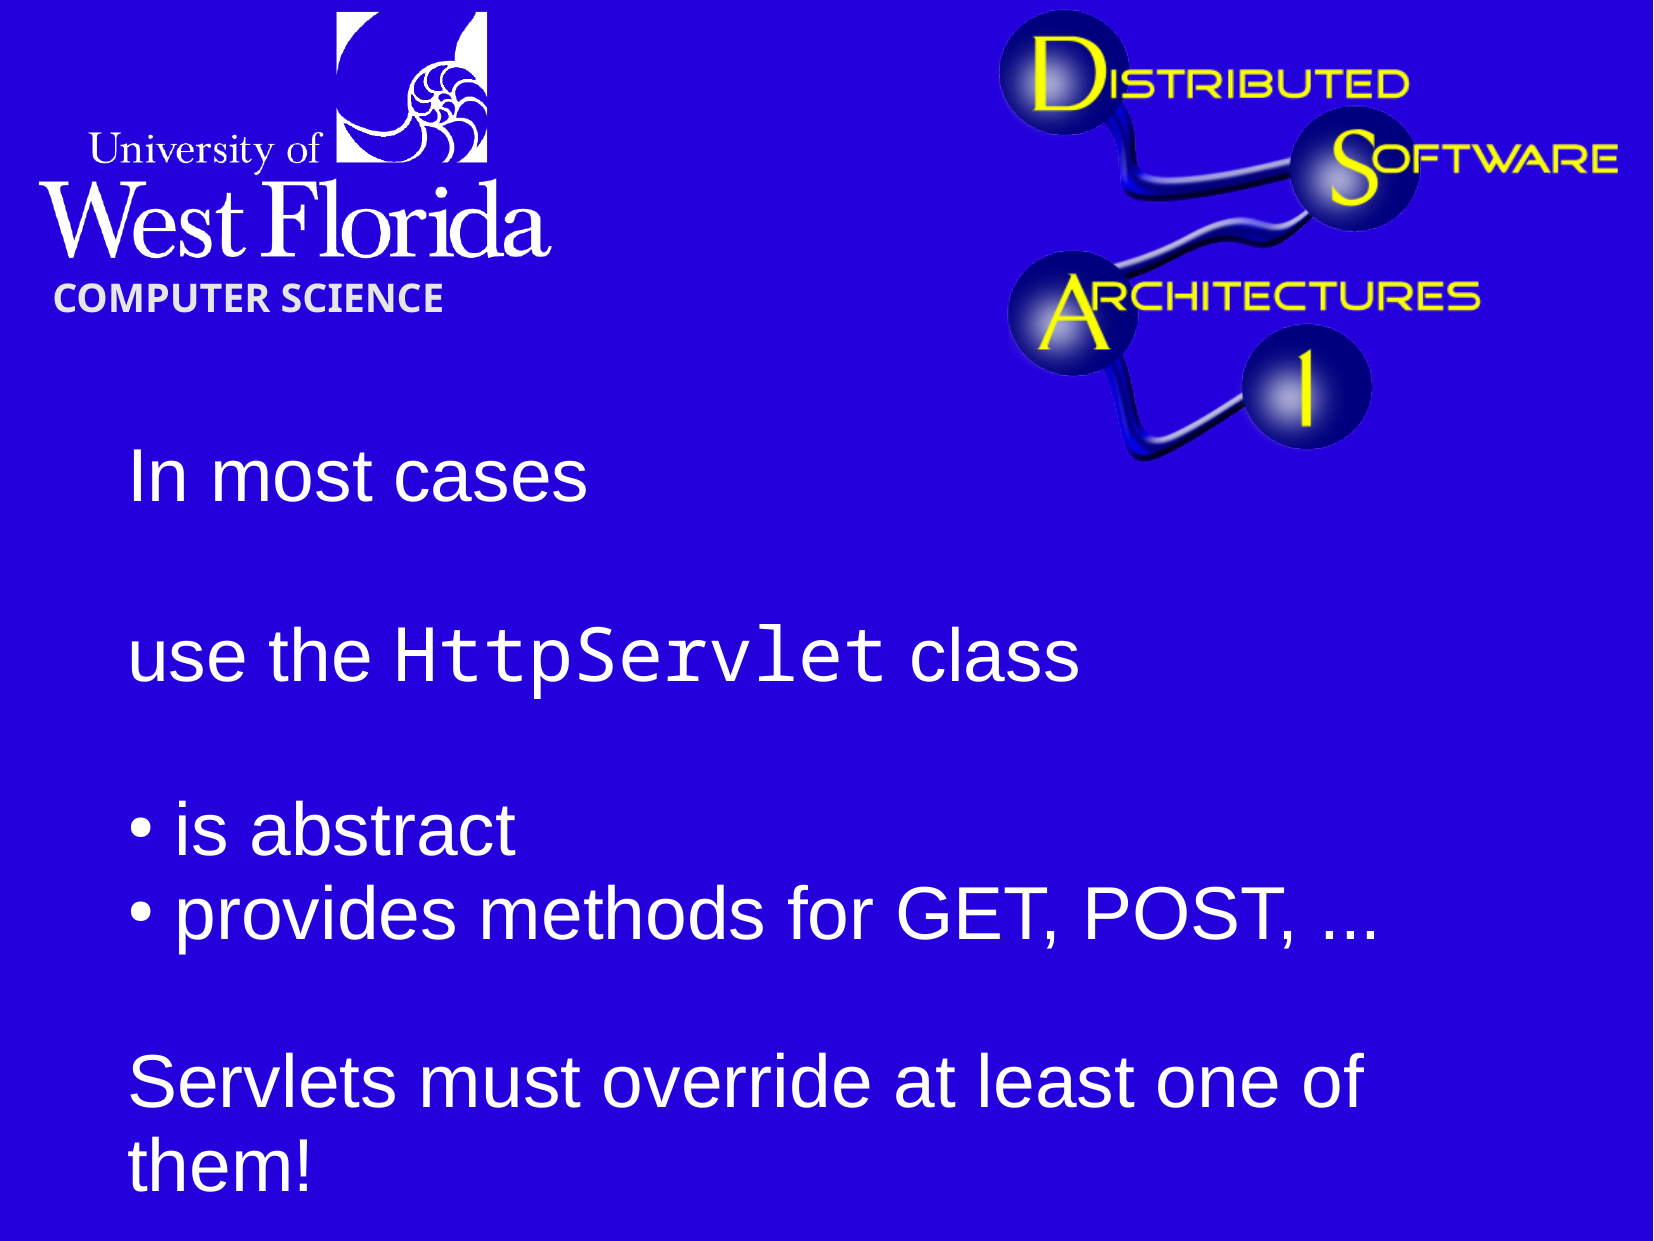

COMPUTER SCIENCE
In most cases
use the HttpServlet class
 is abstract
 provides methods for GET, POST, ...
Servlets must override at least one of them!